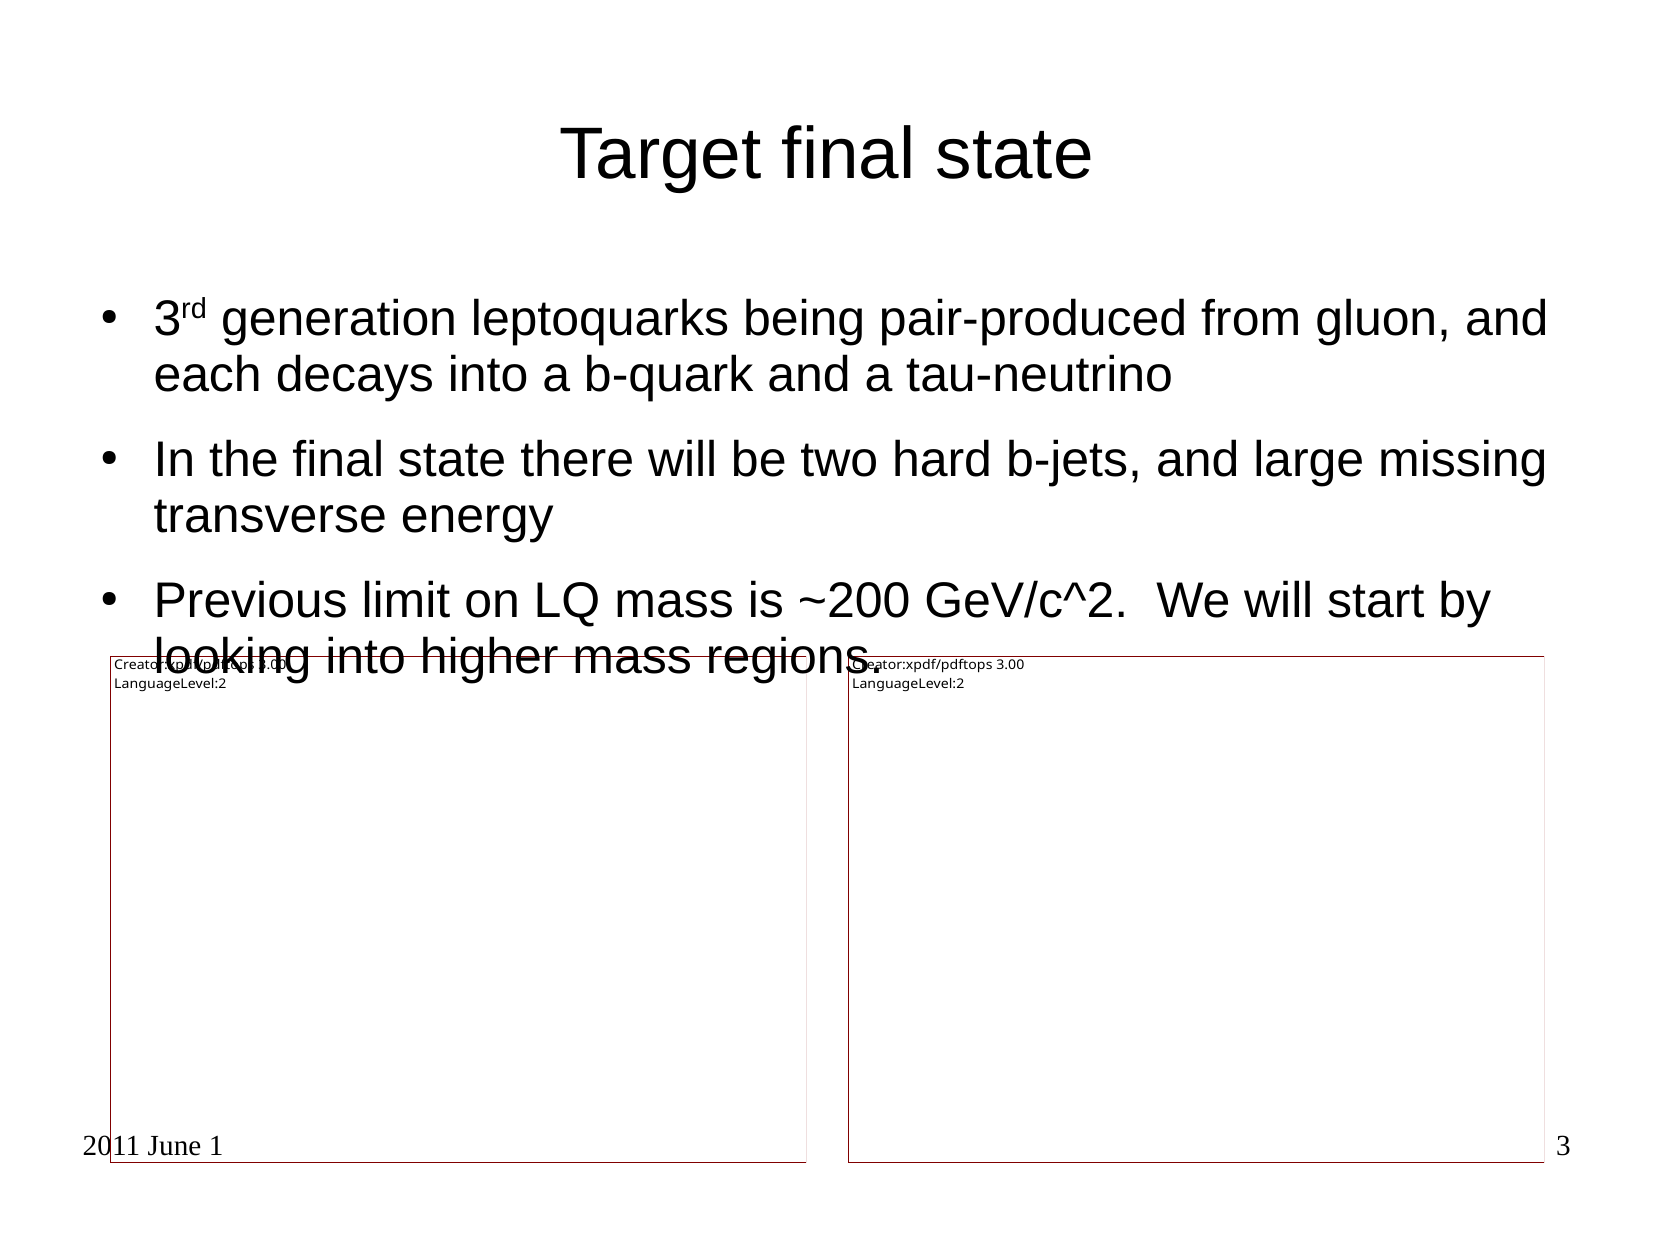

# Target final state
3rd generation leptoquarks being pair-produced from gluon, and each decays into a b-quark and a tau-neutrino
In the final state there will be two hard b-jets, and large missing transverse energy
Previous limit on LQ mass is ~200 GeV/c^2. We will start by looking into higher mass regions.
2011 June 1
3